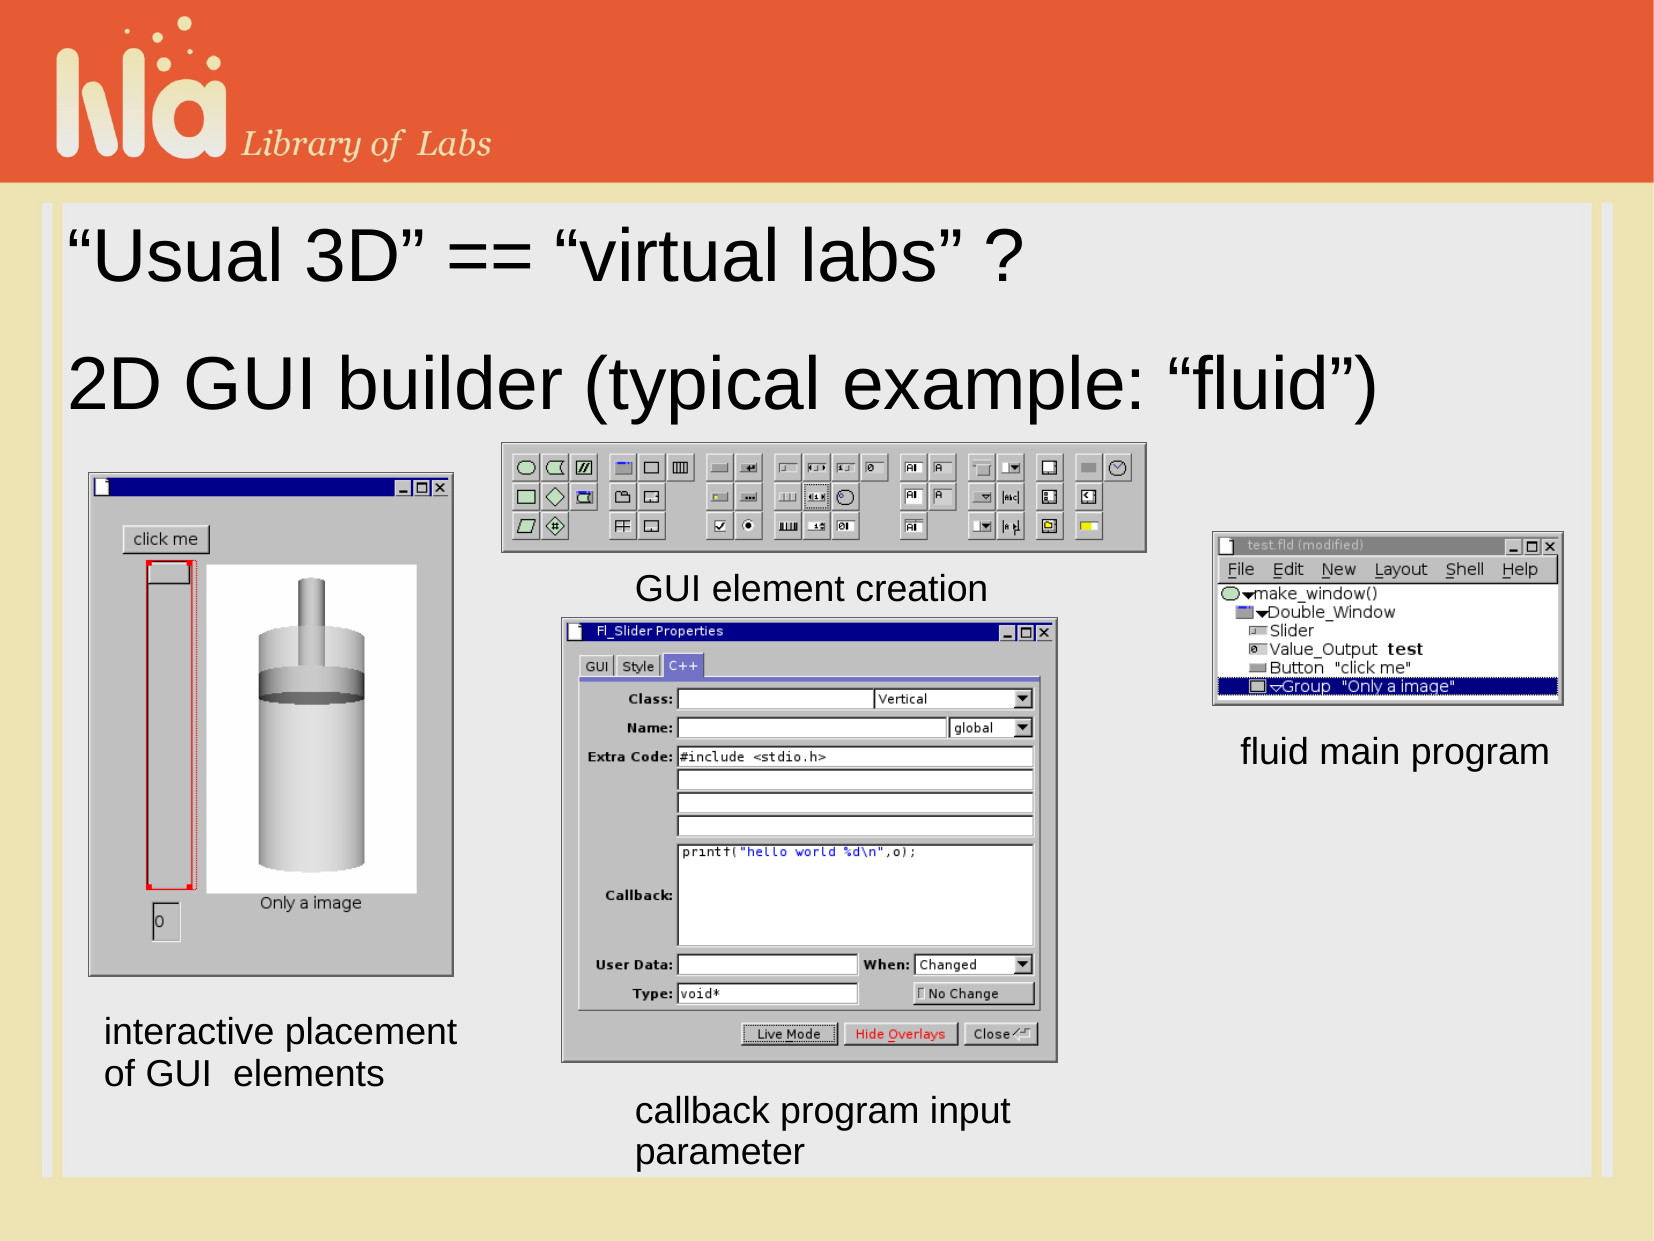

“Usual 3D” == “virtual labs” ?
2D GUI builder (typical example: “fluid”)
GUI element creation
fluid main program
interactive placement
of GUI elements
callback program input
parameter